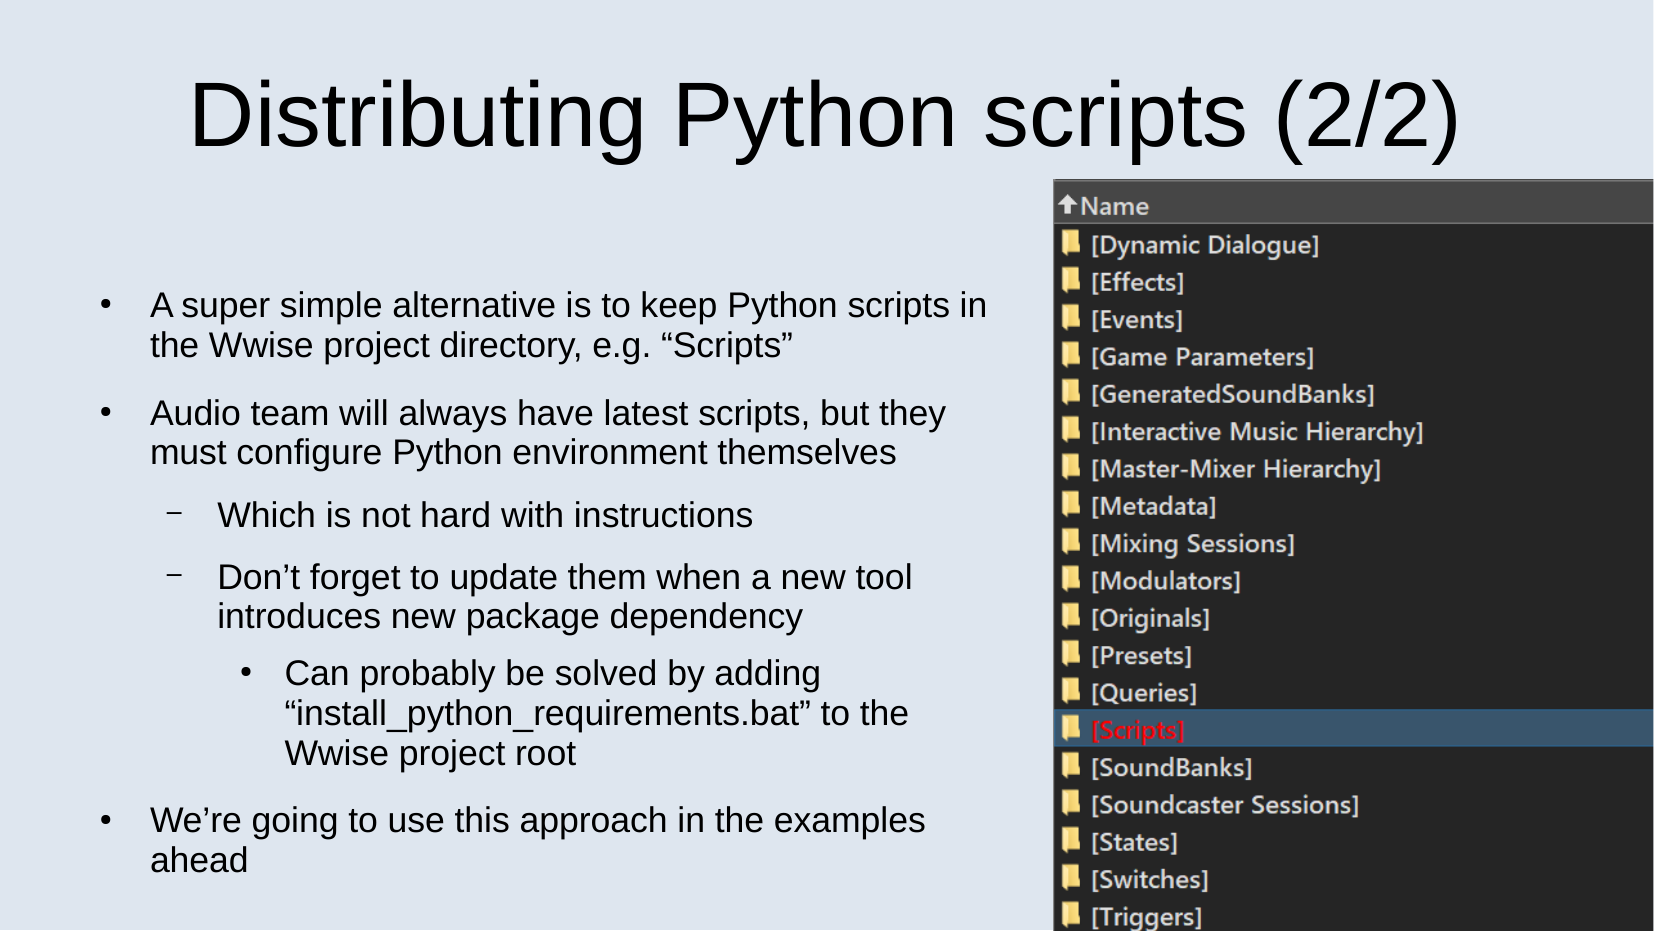

# Distributing Python scripts (2/2)
A super simple alternative is to keep Python scripts in the Wwise project directory, e.g. “Scripts”
Audio team will always have latest scripts, but they must configure Python environment themselves
Which is not hard with instructions
Don’t forget to update them when a new tool introduces new package dependency
Can probably be solved by adding “install_python_requirements.bat” to the Wwise project root
We’re going to use this approach in the examples ahead